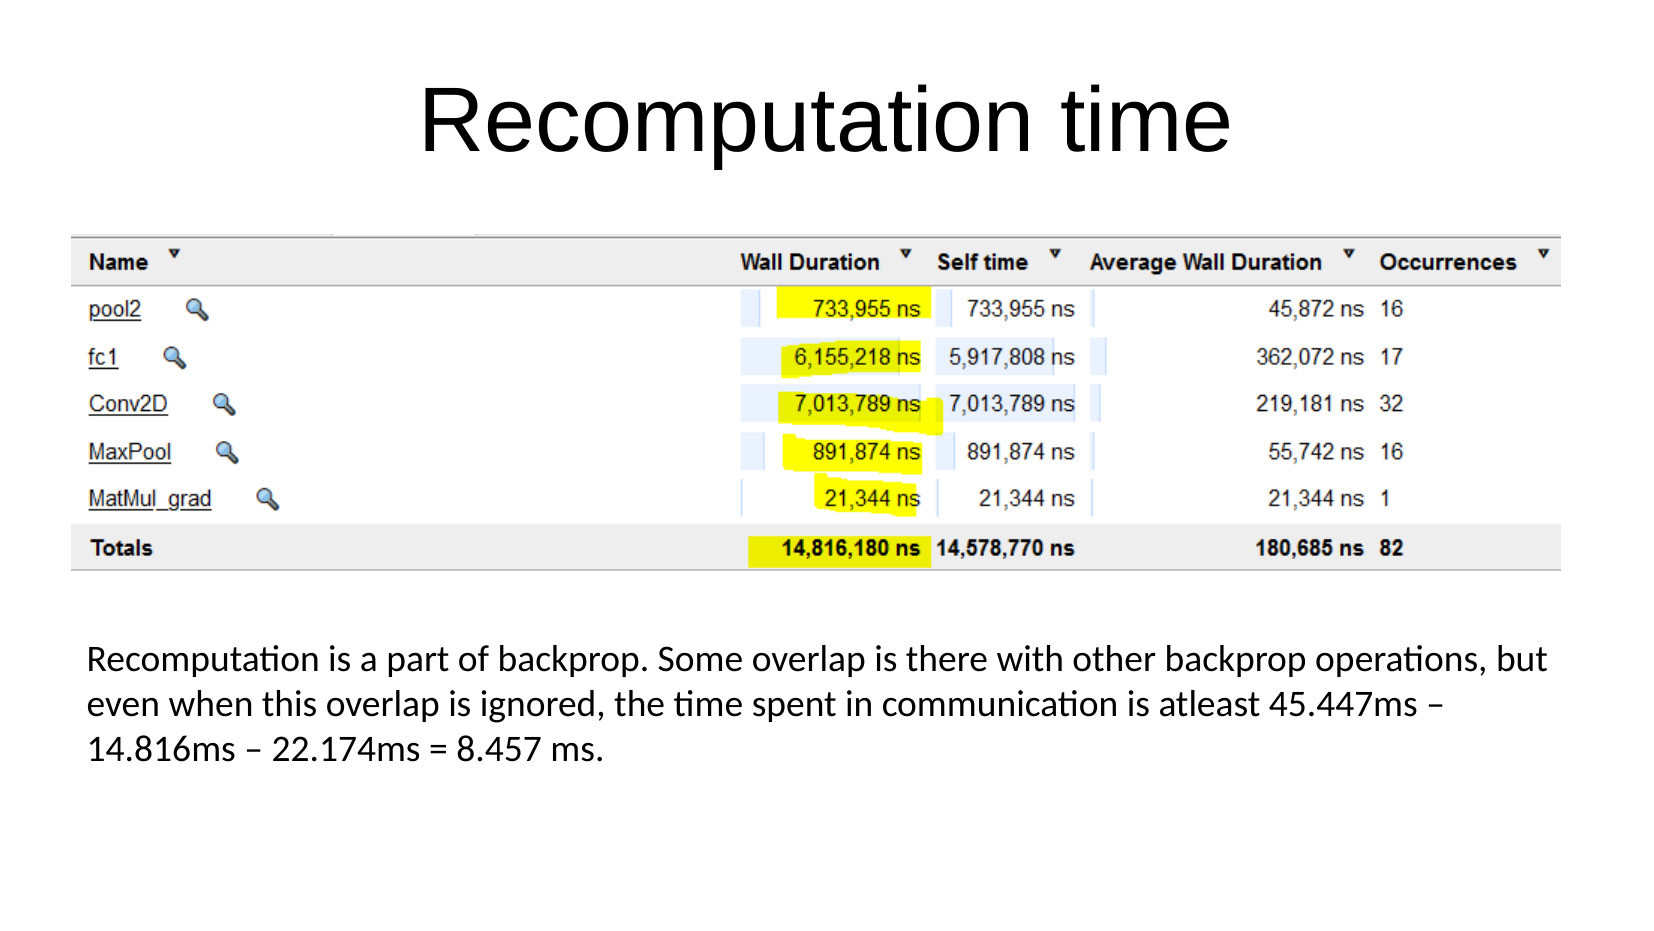

# Recomputation time
Recomputation is a part of backprop. Some overlap is there with other backprop operations, but even when this overlap is ignored, the time spent in communication is atleast 45.447ms – 14.816ms – 22.174ms = 8.457 ms.